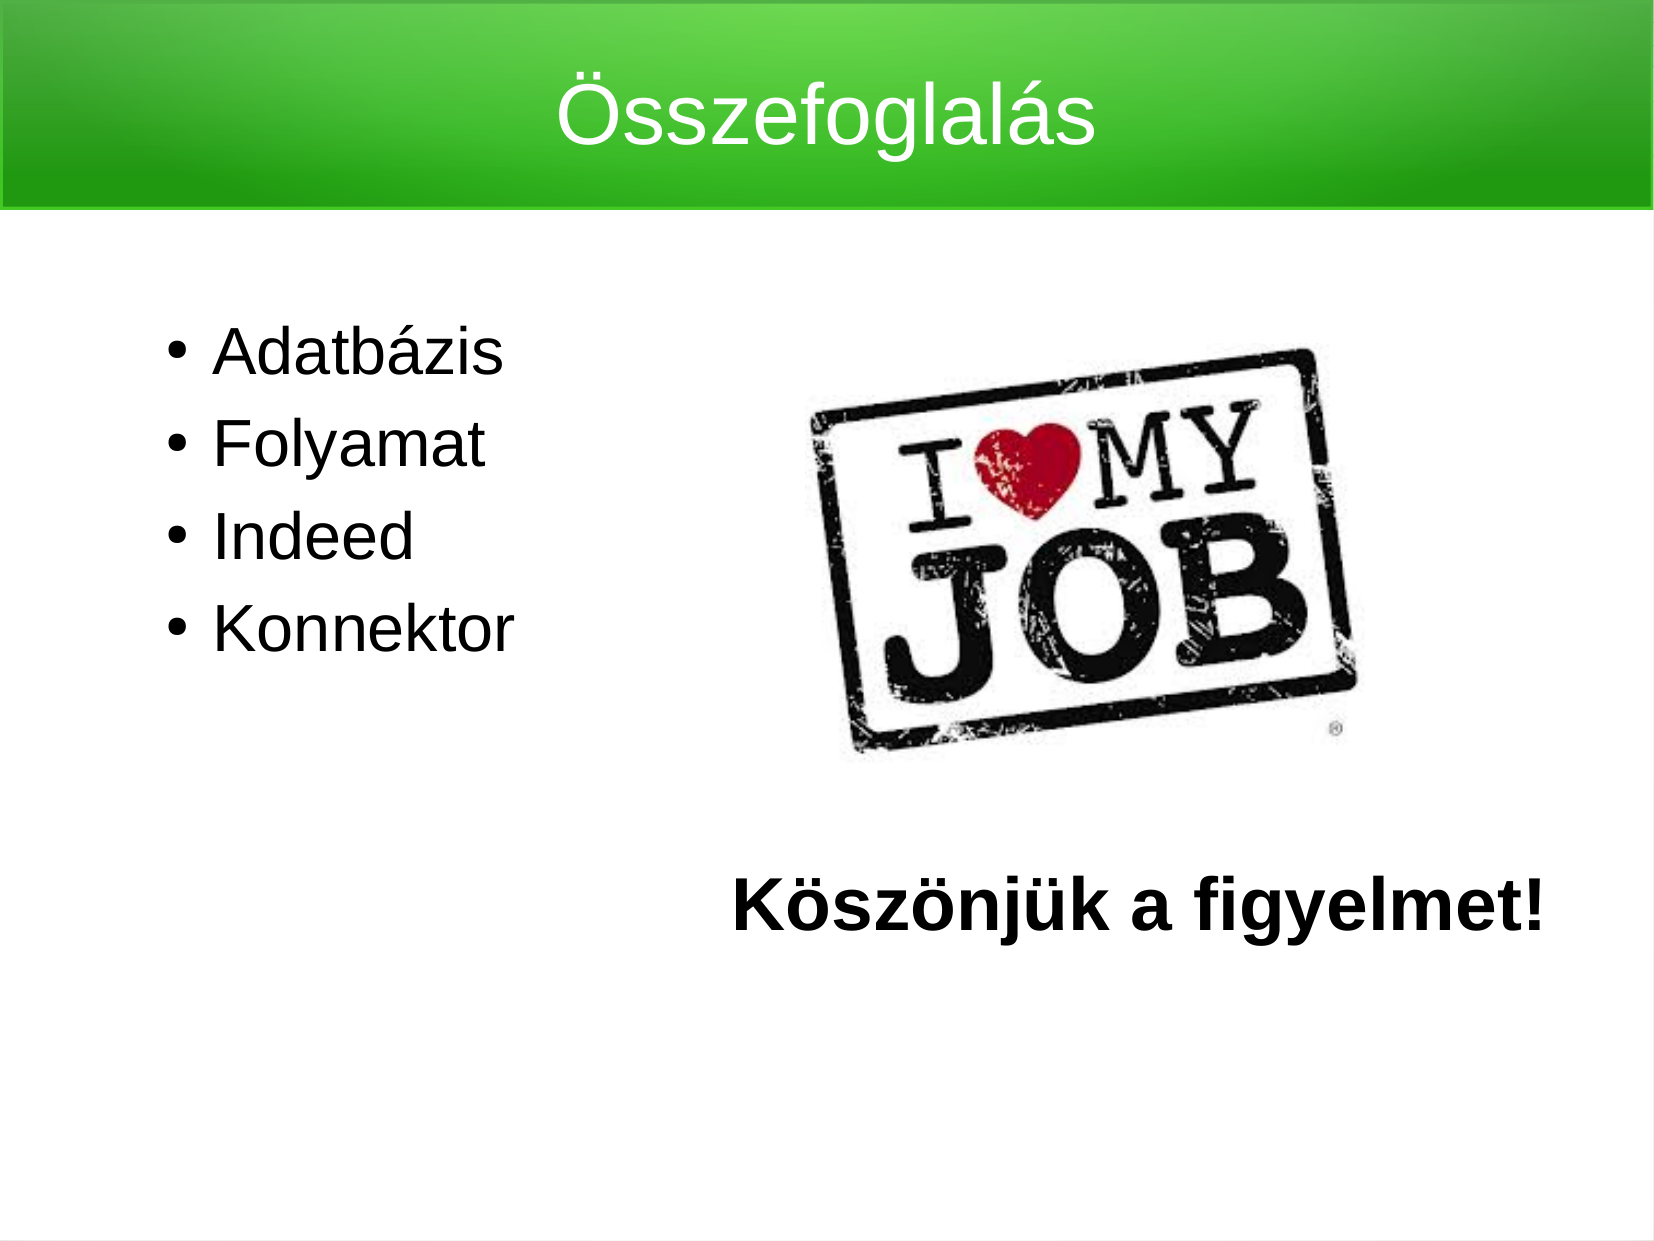

# Összefoglalás
Adatbázis
Folyamat
Indeed
Konnektor
Köszönjük a figyelmet!